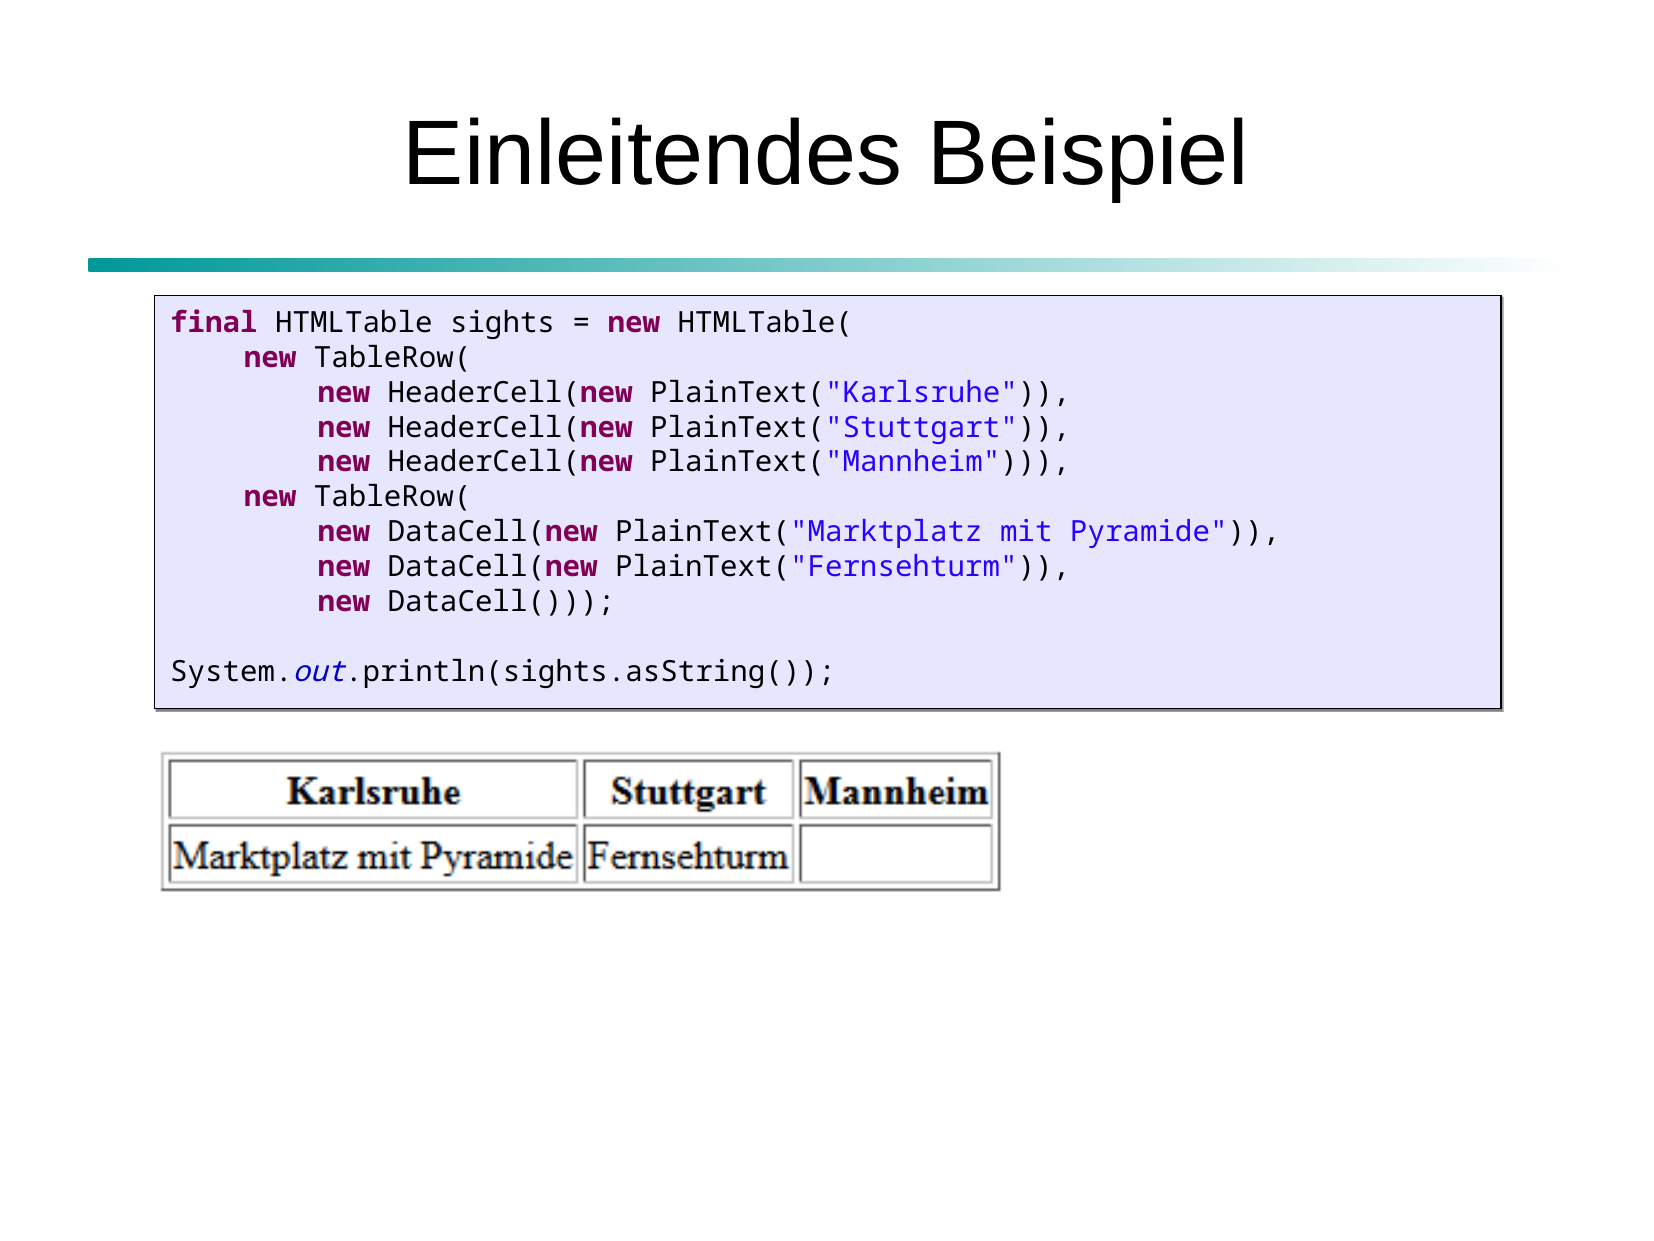

# Einleitendes Beispiel
final HTMLTable sights = new HTMLTable(
	new TableRow(
		new HeaderCell(new PlainText("Karlsruhe")),
		new HeaderCell(new PlainText("Stuttgart")),
		new HeaderCell(new PlainText("Mannheim"))),
	new TableRow(
		new DataCell(new PlainText("Marktplatz mit Pyramide")),
		new DataCell(new PlainText("Fernsehturm")),
		new DataCell()));
System.out.println(sights.asString());